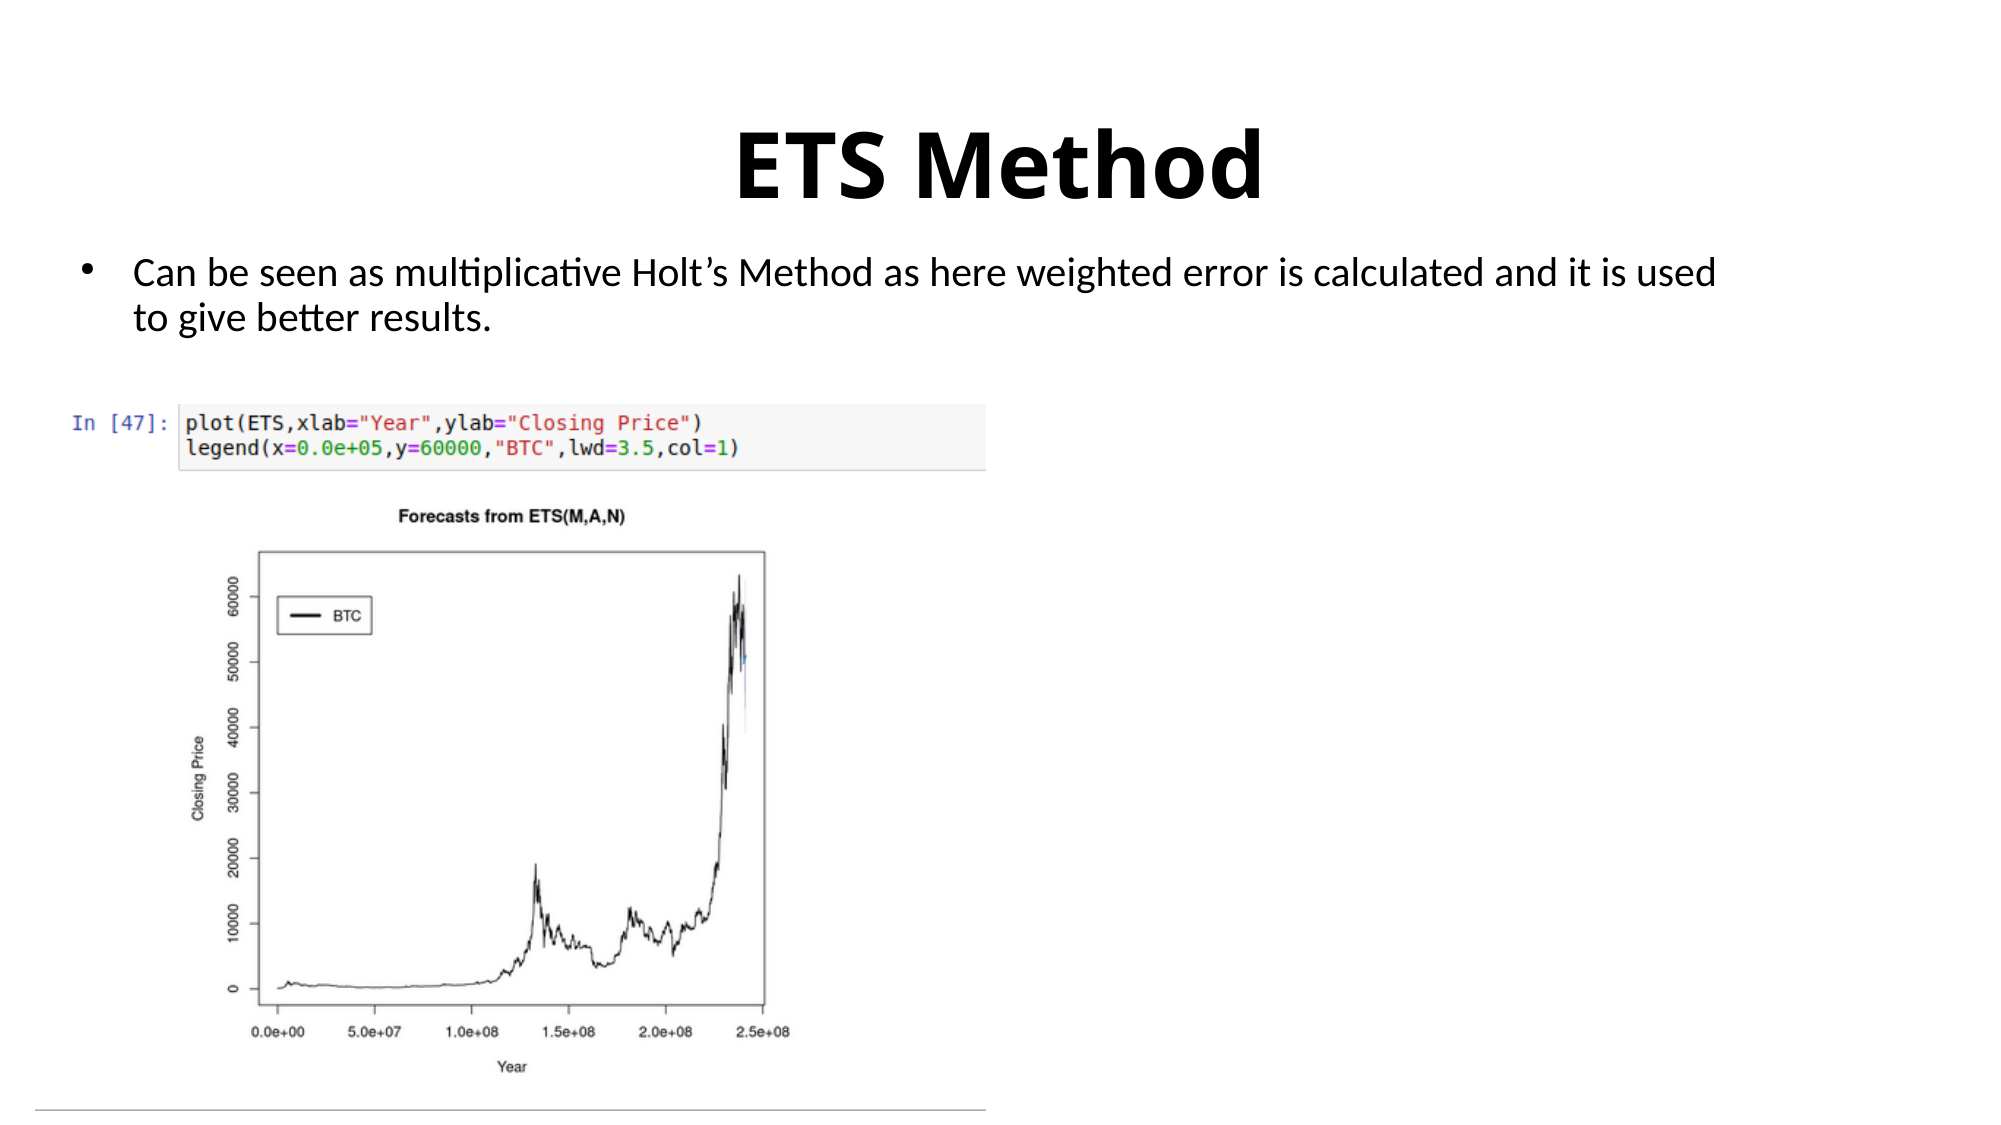

# ETS Method
Can be seen as multiplicative Holt’s Method as here weighted error is calculated and it is used to give better results.